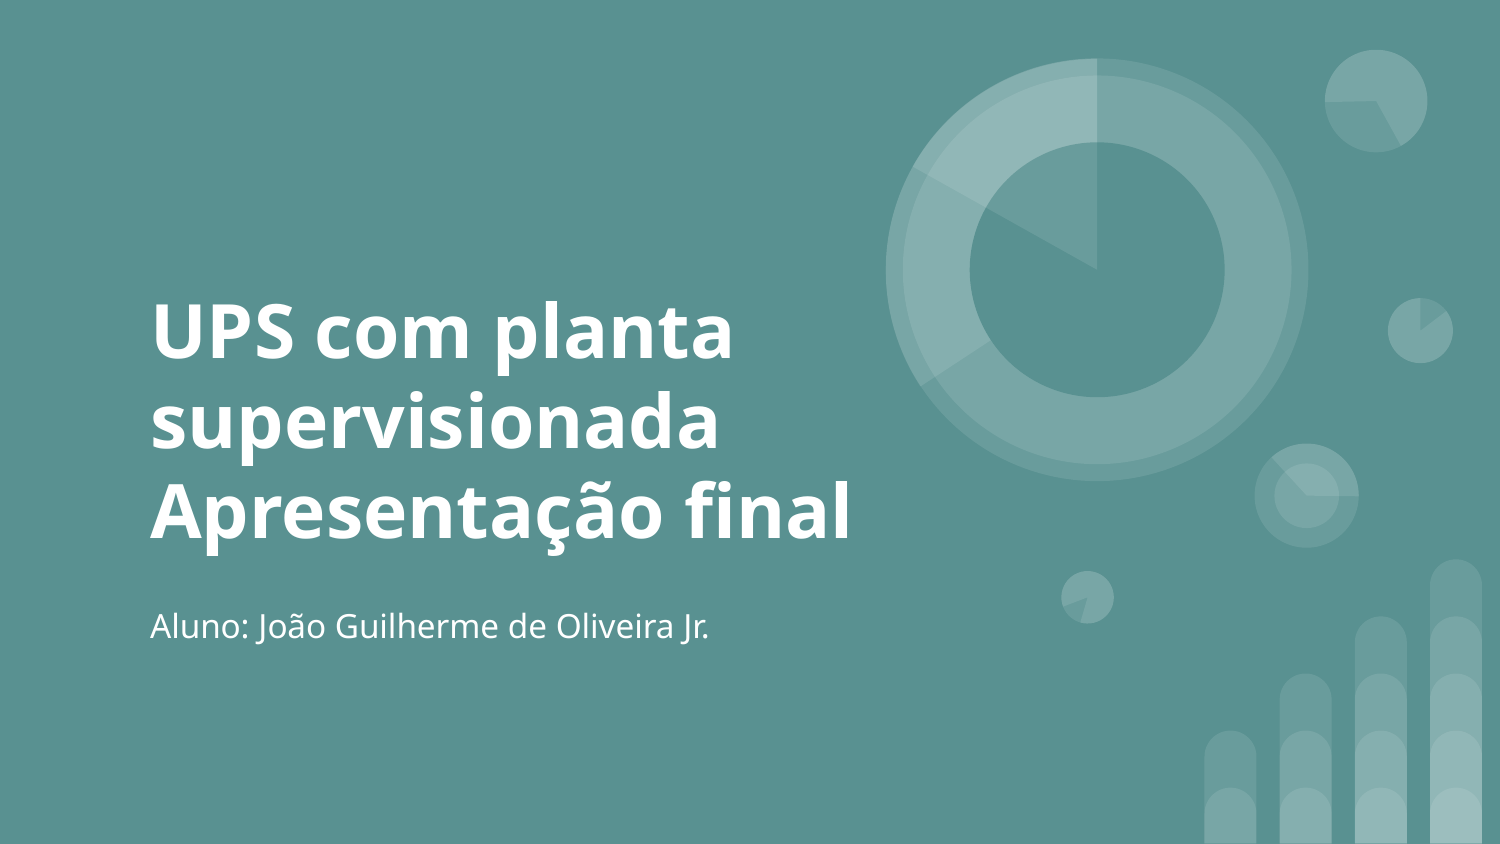

# UPS com planta supervisionada Apresentação final
Aluno: João Guilherme de Oliveira Jr.